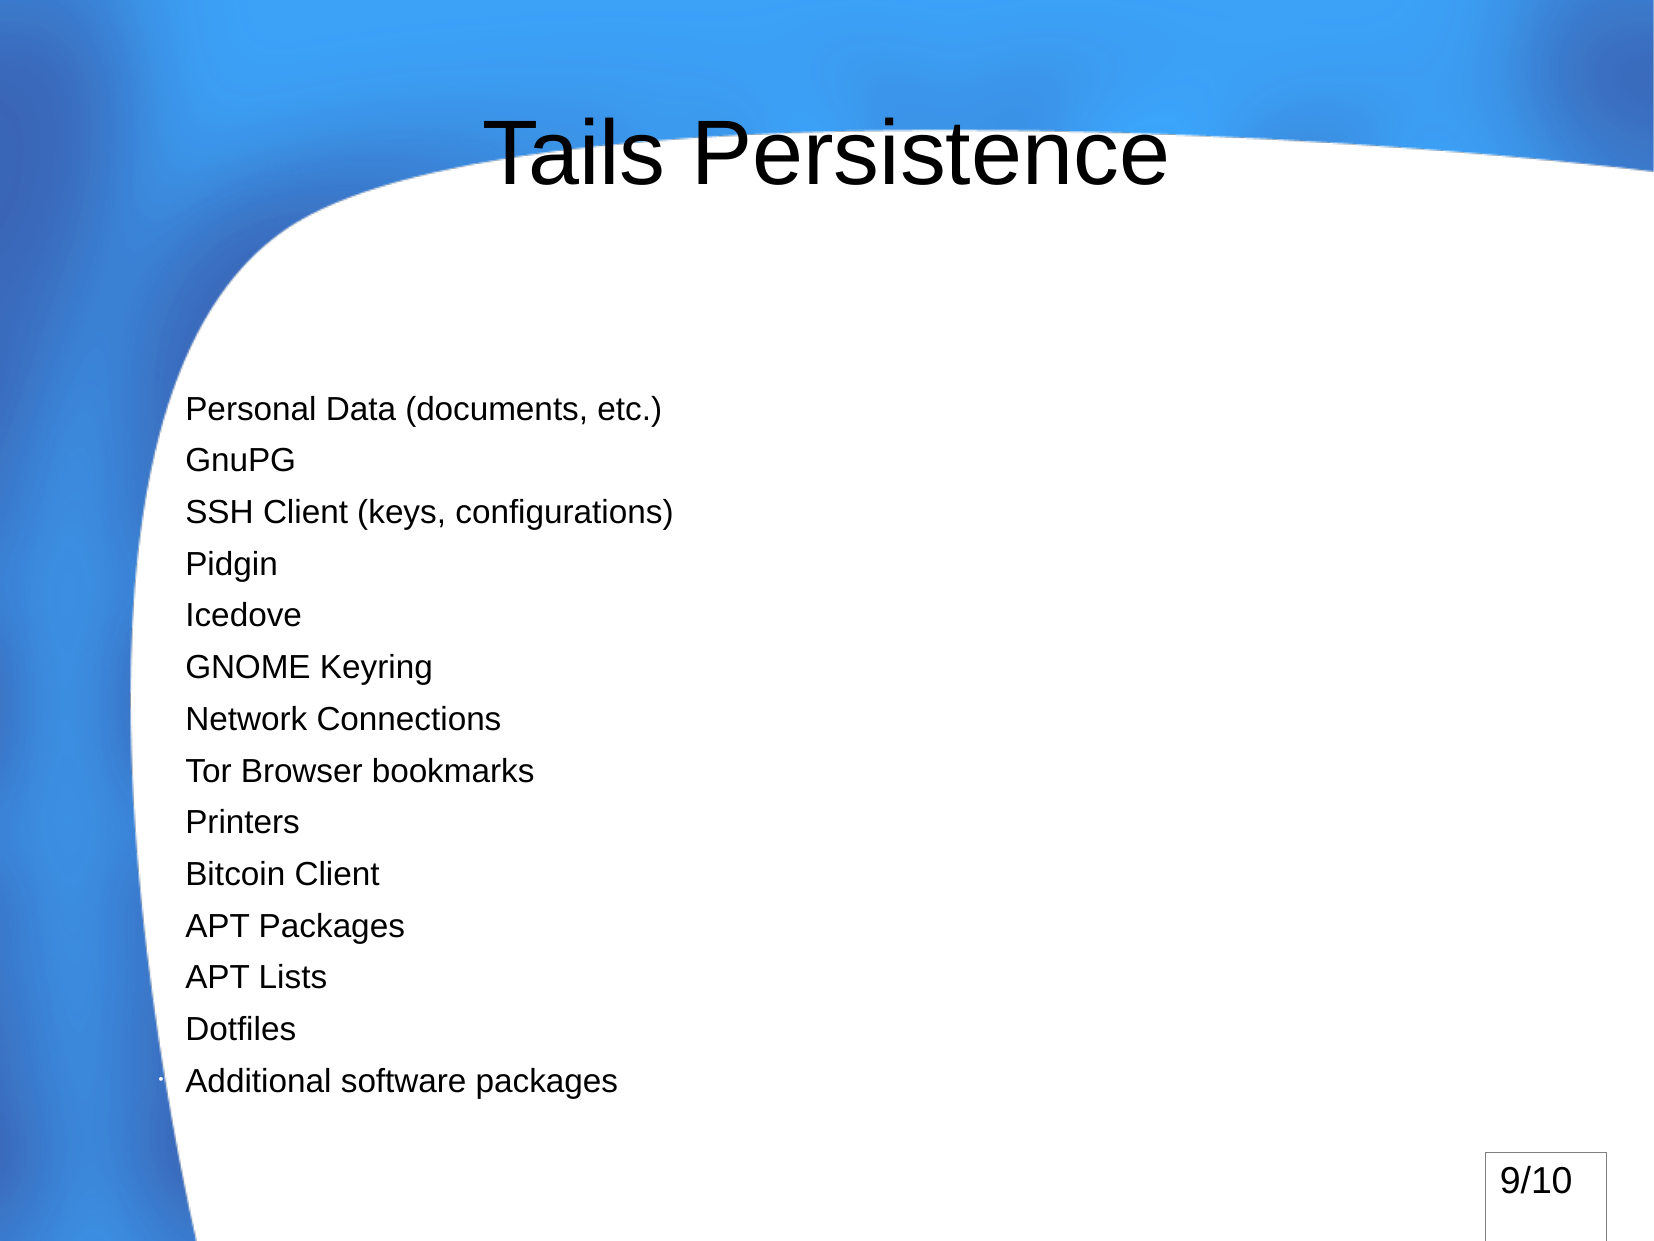

# Tails Persistence
Personal Data (documents, etc.)
GnuPG
SSH Client (keys, configurations)
Pidgin
Icedove
GNOME Keyring
Network Connections
Tor Browser bookmarks
Printers
Bitcoin Client
APT Packages
APT Lists
Dotfiles
Additional software packages